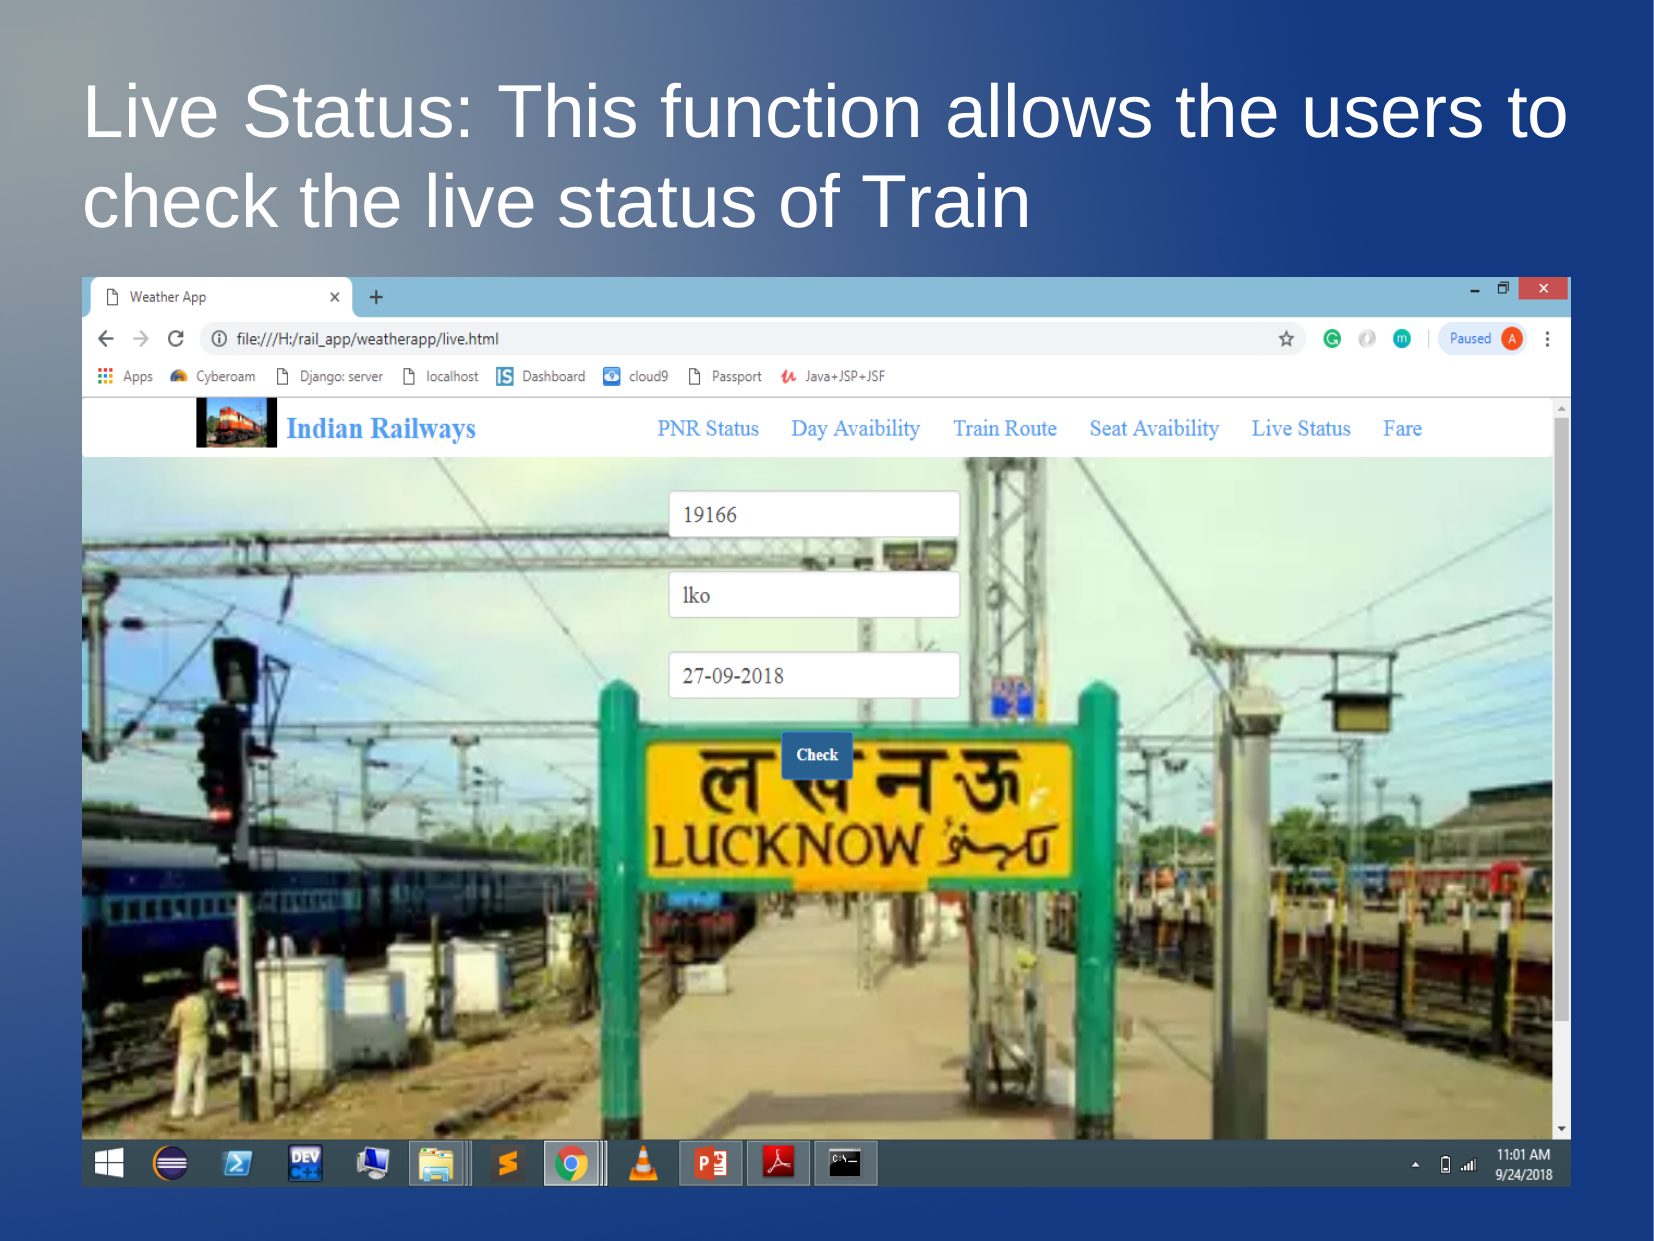

# Live Status: This function allows the users to check the live status of Train